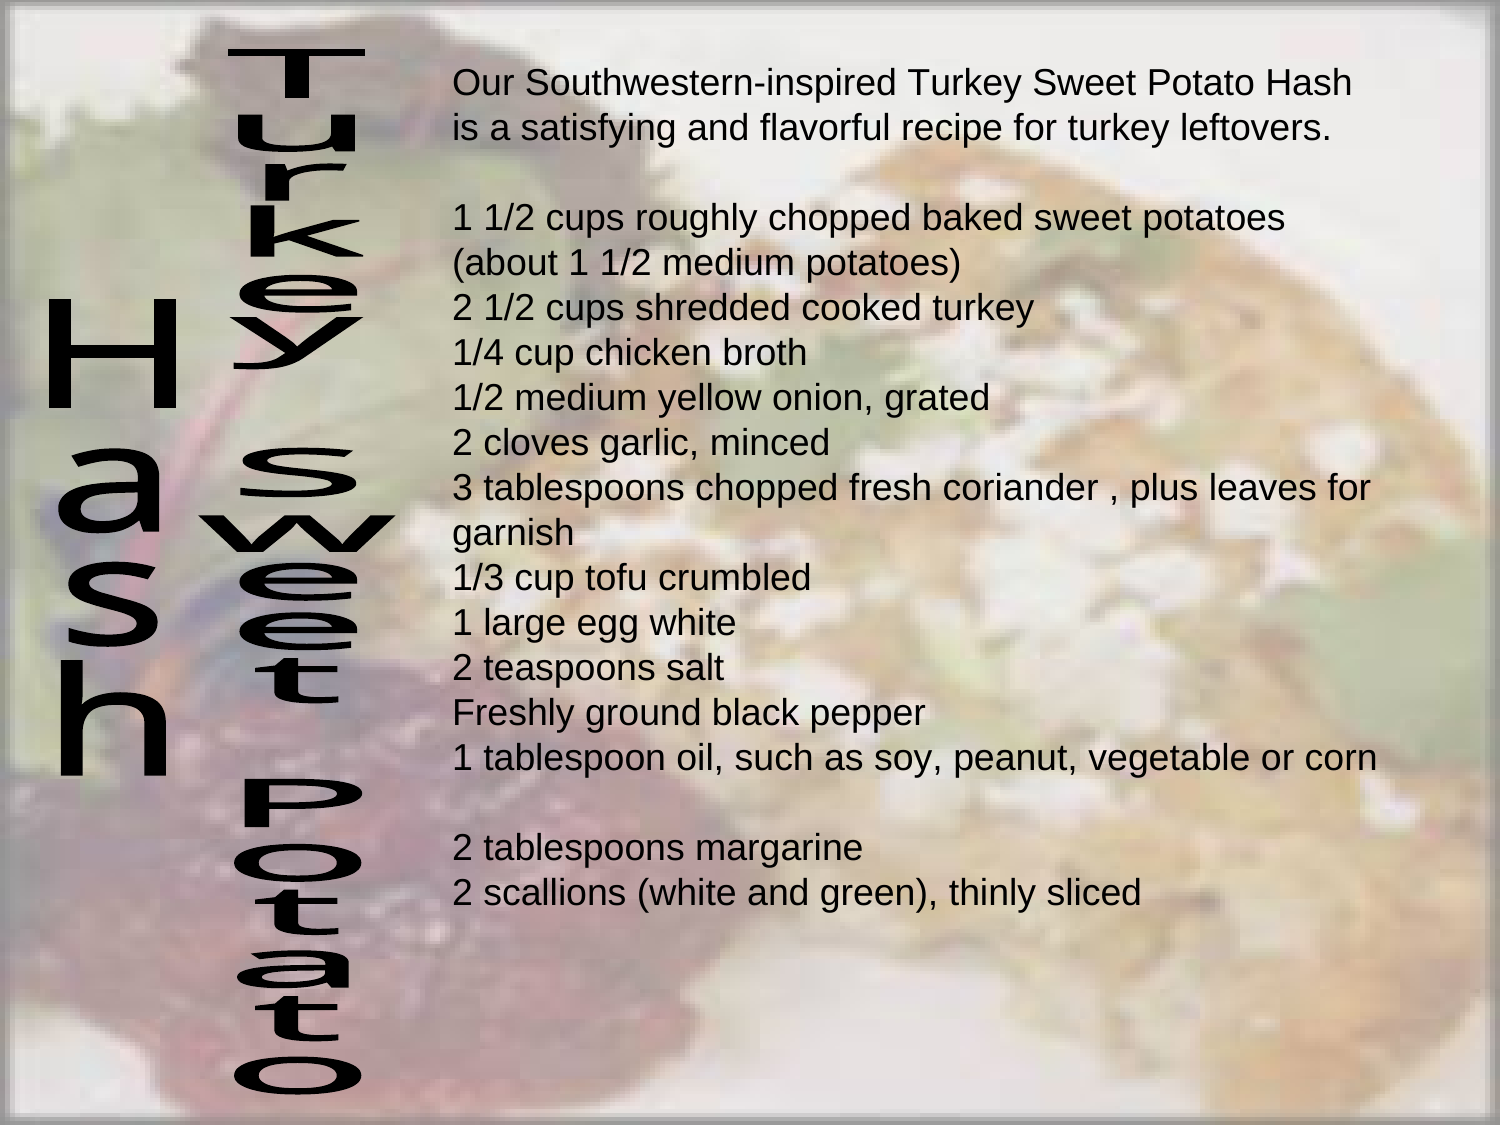

Our Southwestern-inspired Turkey Sweet Potato Hash is a satisfying and flavorful recipe for turkey leftovers.
1 1/2 cups roughly chopped baked sweet potatoes (about 1 1/2 medium potatoes)
2 1/2 cups shredded cooked turkey
1/4 cup chicken broth
1/2 medium yellow onion, grated
2 cloves garlic, minced
3 tablespoons chopped fresh coriander , plus leaves for garnish
1/3 cup tofu crumbled
1 large egg white
2 teaspoons salt
Freshly ground black pepper
1 tablespoon oil, such as soy, peanut, vegetable or corn
2 tablespoons margarine
2 scallions (white and green), thinly sliced
Turkey Sweet Potato
Hash